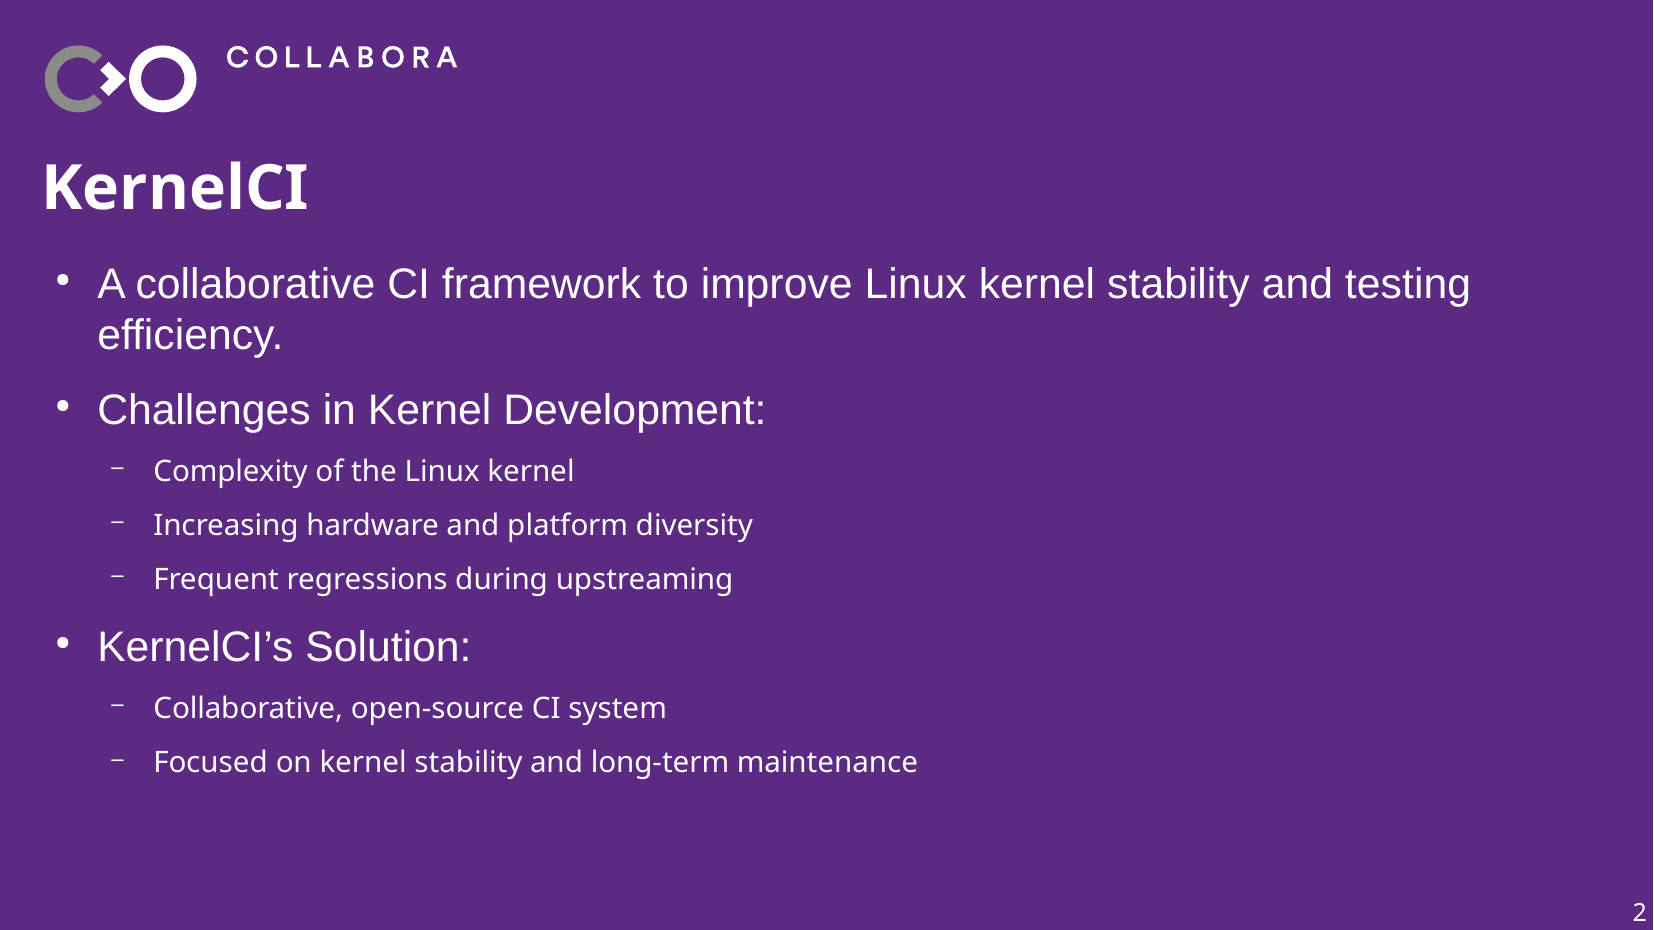

# KernelCI
A collaborative CI framework to improve Linux kernel stability and testing efficiency.
Challenges in Kernel Development:
Complexity of the Linux kernel
Increasing hardware and platform diversity
Frequent regressions during upstreaming
KernelCI’s Solution:
Collaborative, open-source CI system
Focused on kernel stability and long-term maintenance